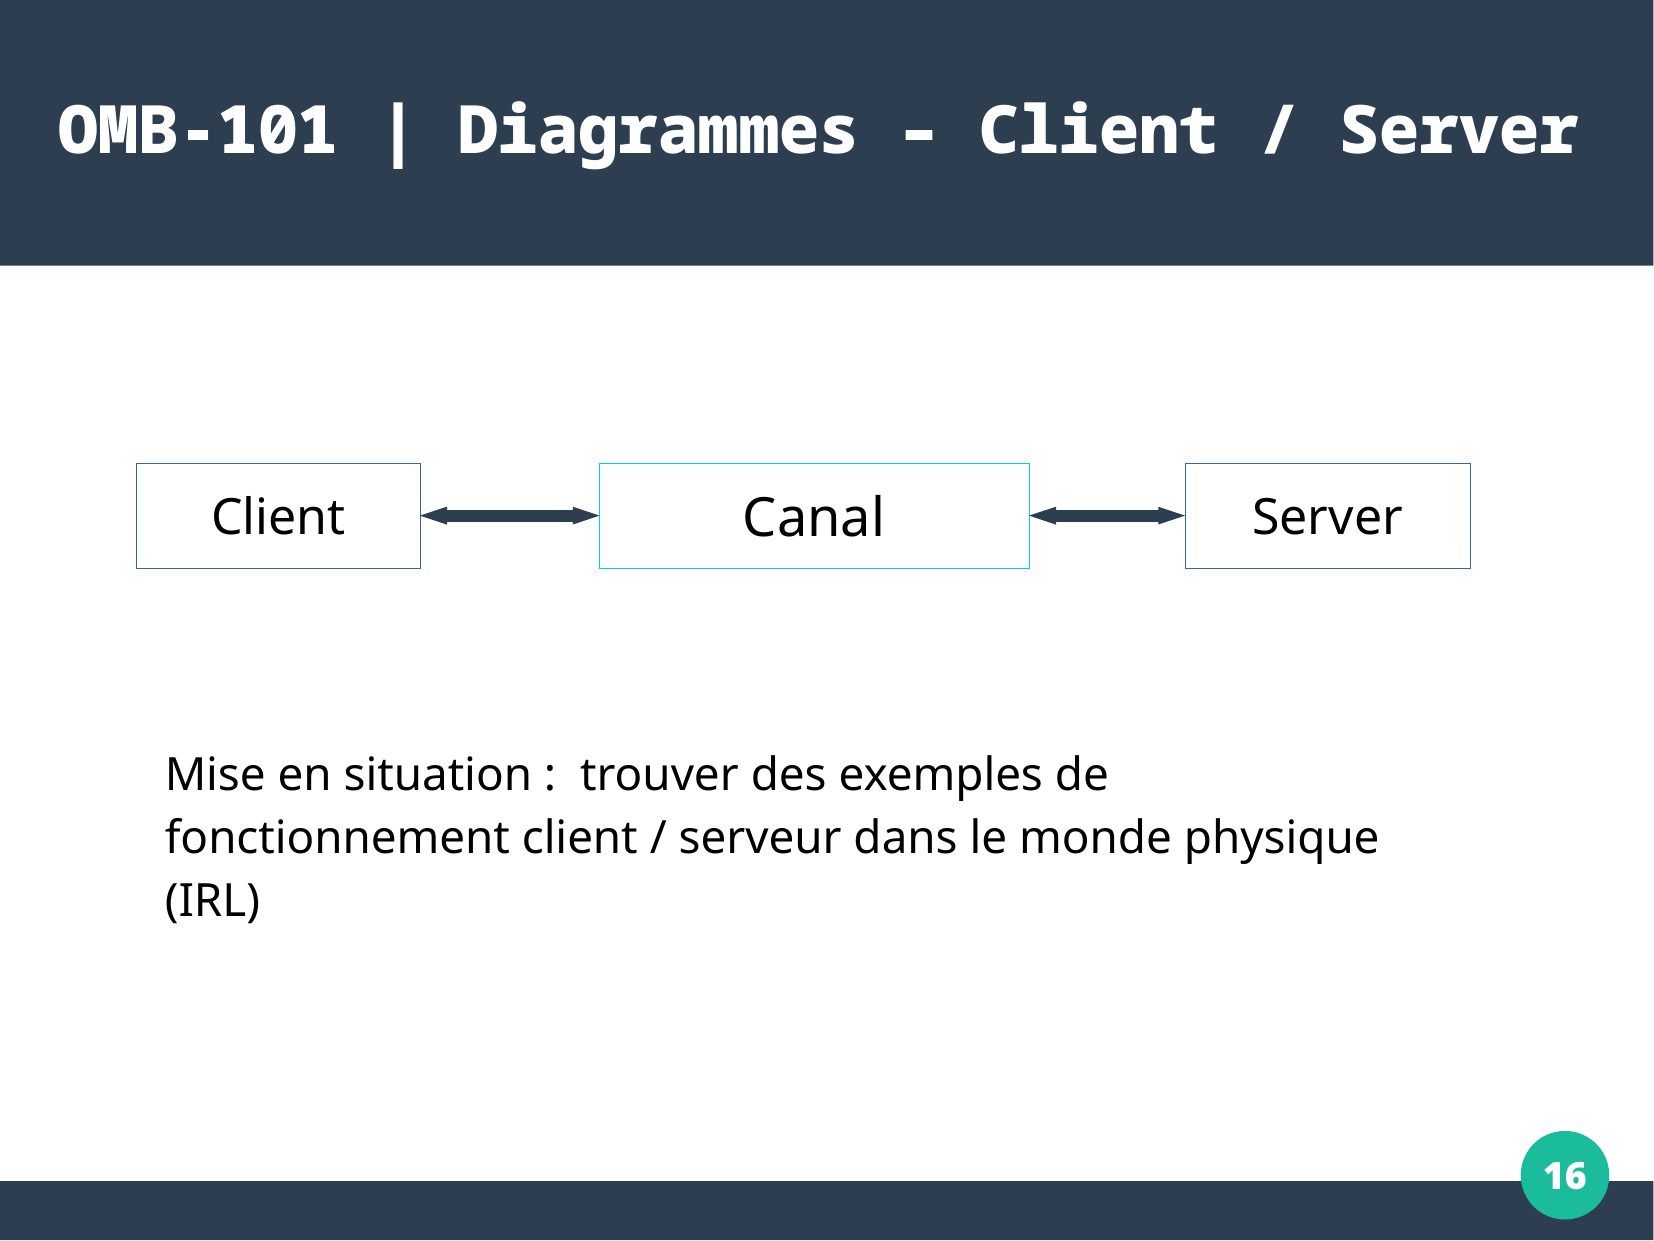

# OMB-101 | Diagrammes – Client / Server
Client
Canal
Server
Mise en situation : trouver des exemples de fonctionnement client / serveur dans le monde physique (IRL)
16